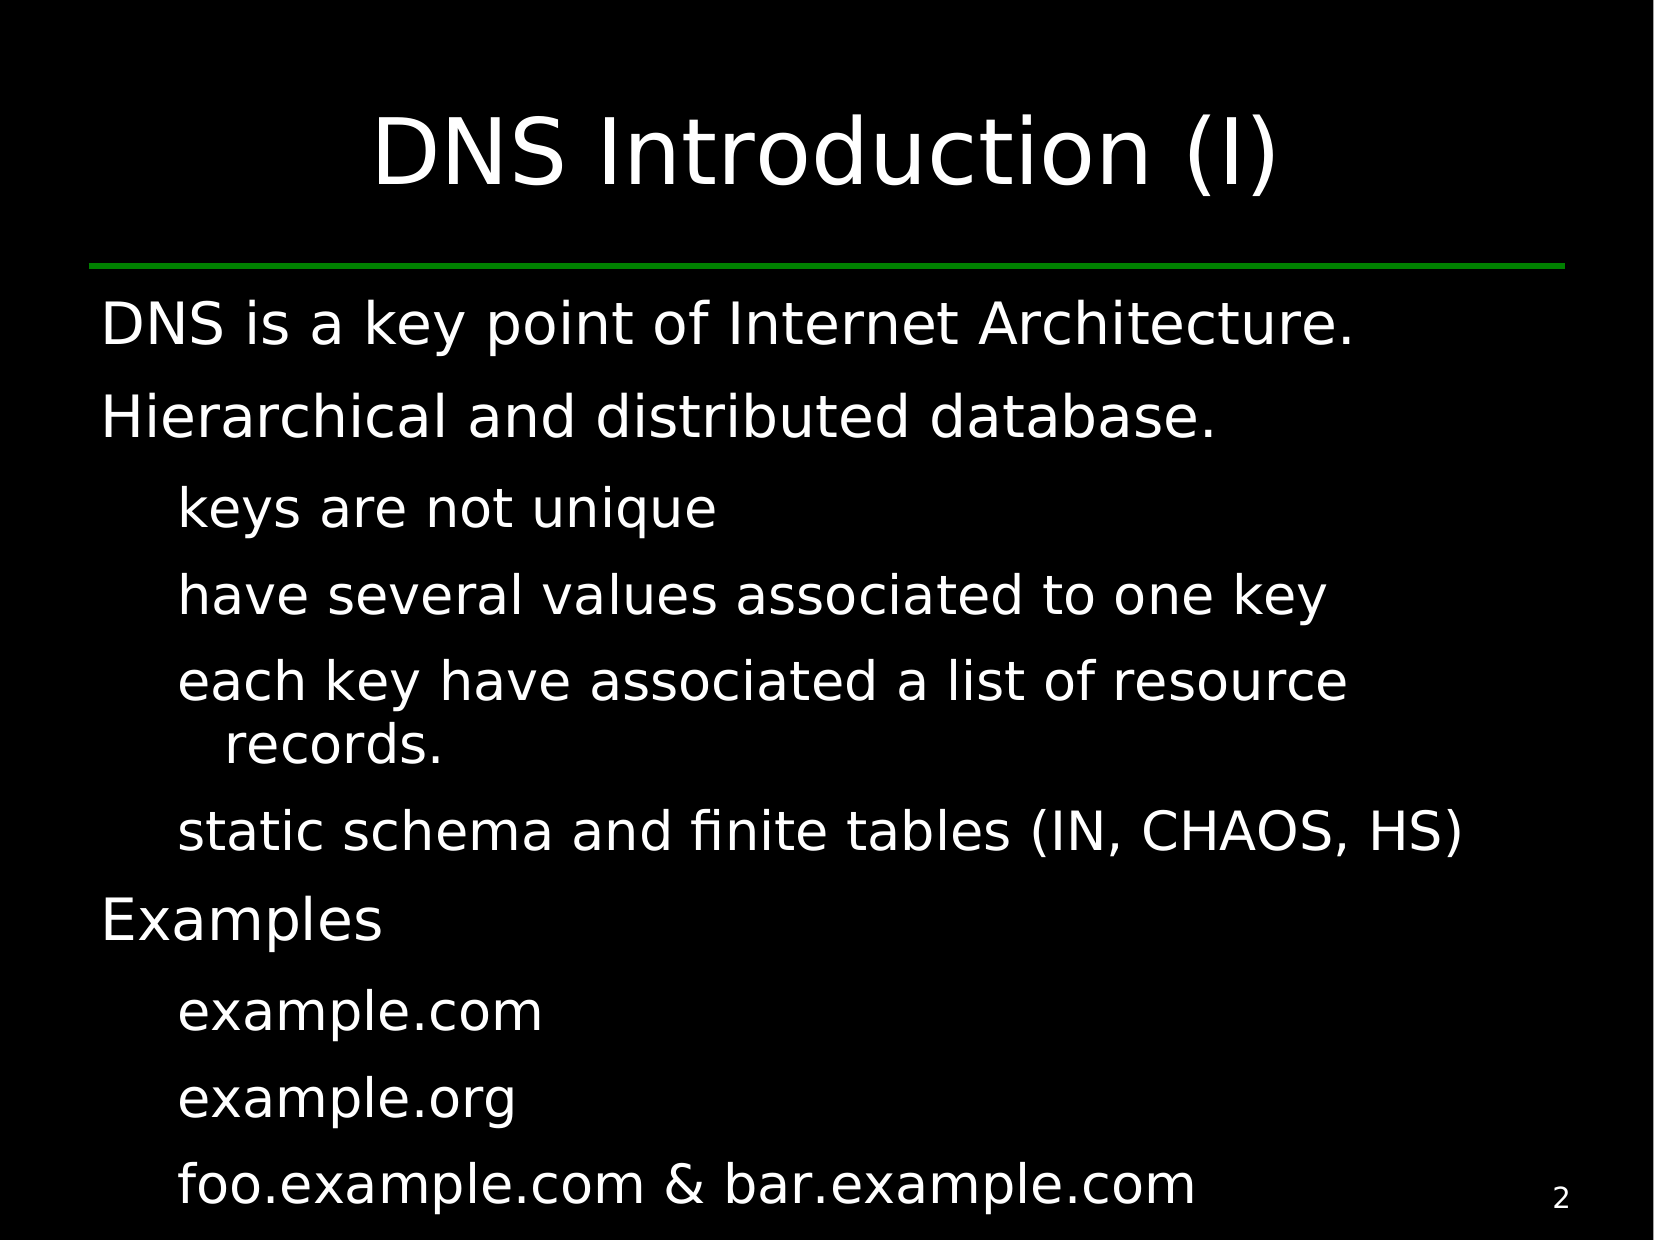

# DNS Introduction (I)
DNS is a key point of Internet Architecture.
Hierarchical and distributed database.
keys are not unique
have several values associated to one key
each key have associated a list of resource records.
static schema and finite tables (IN, CHAOS, HS)
Examples
example.com
example.org
foo.example.com & bar.example.com
2